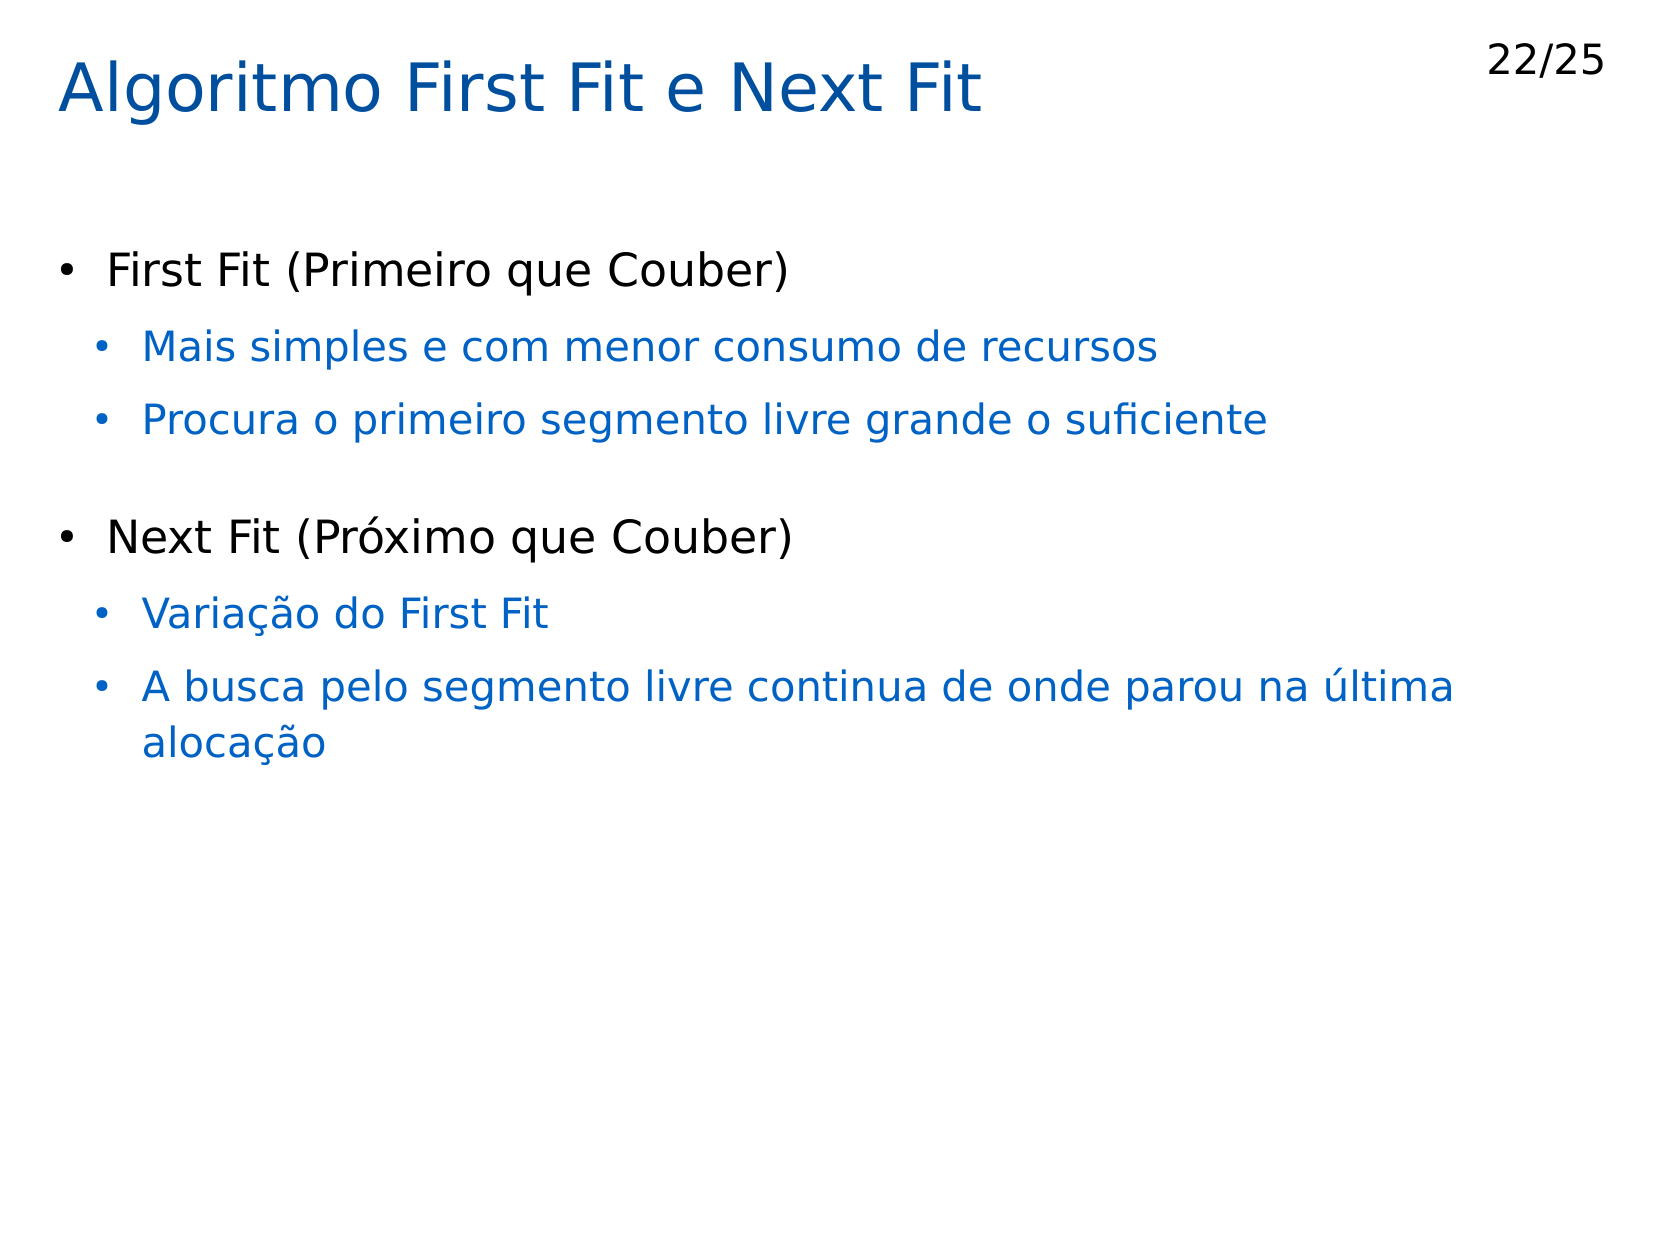

# Algoritmo First Fit e Next Fit
22
First Fit (Primeiro que Couber)
Mais simples e com menor consumo de recursos
Procura o primeiro segmento livre grande o suficiente
Next Fit (Próximo que Couber)
Variação do First Fit
A busca pelo segmento livre continua de onde parou na última alocação